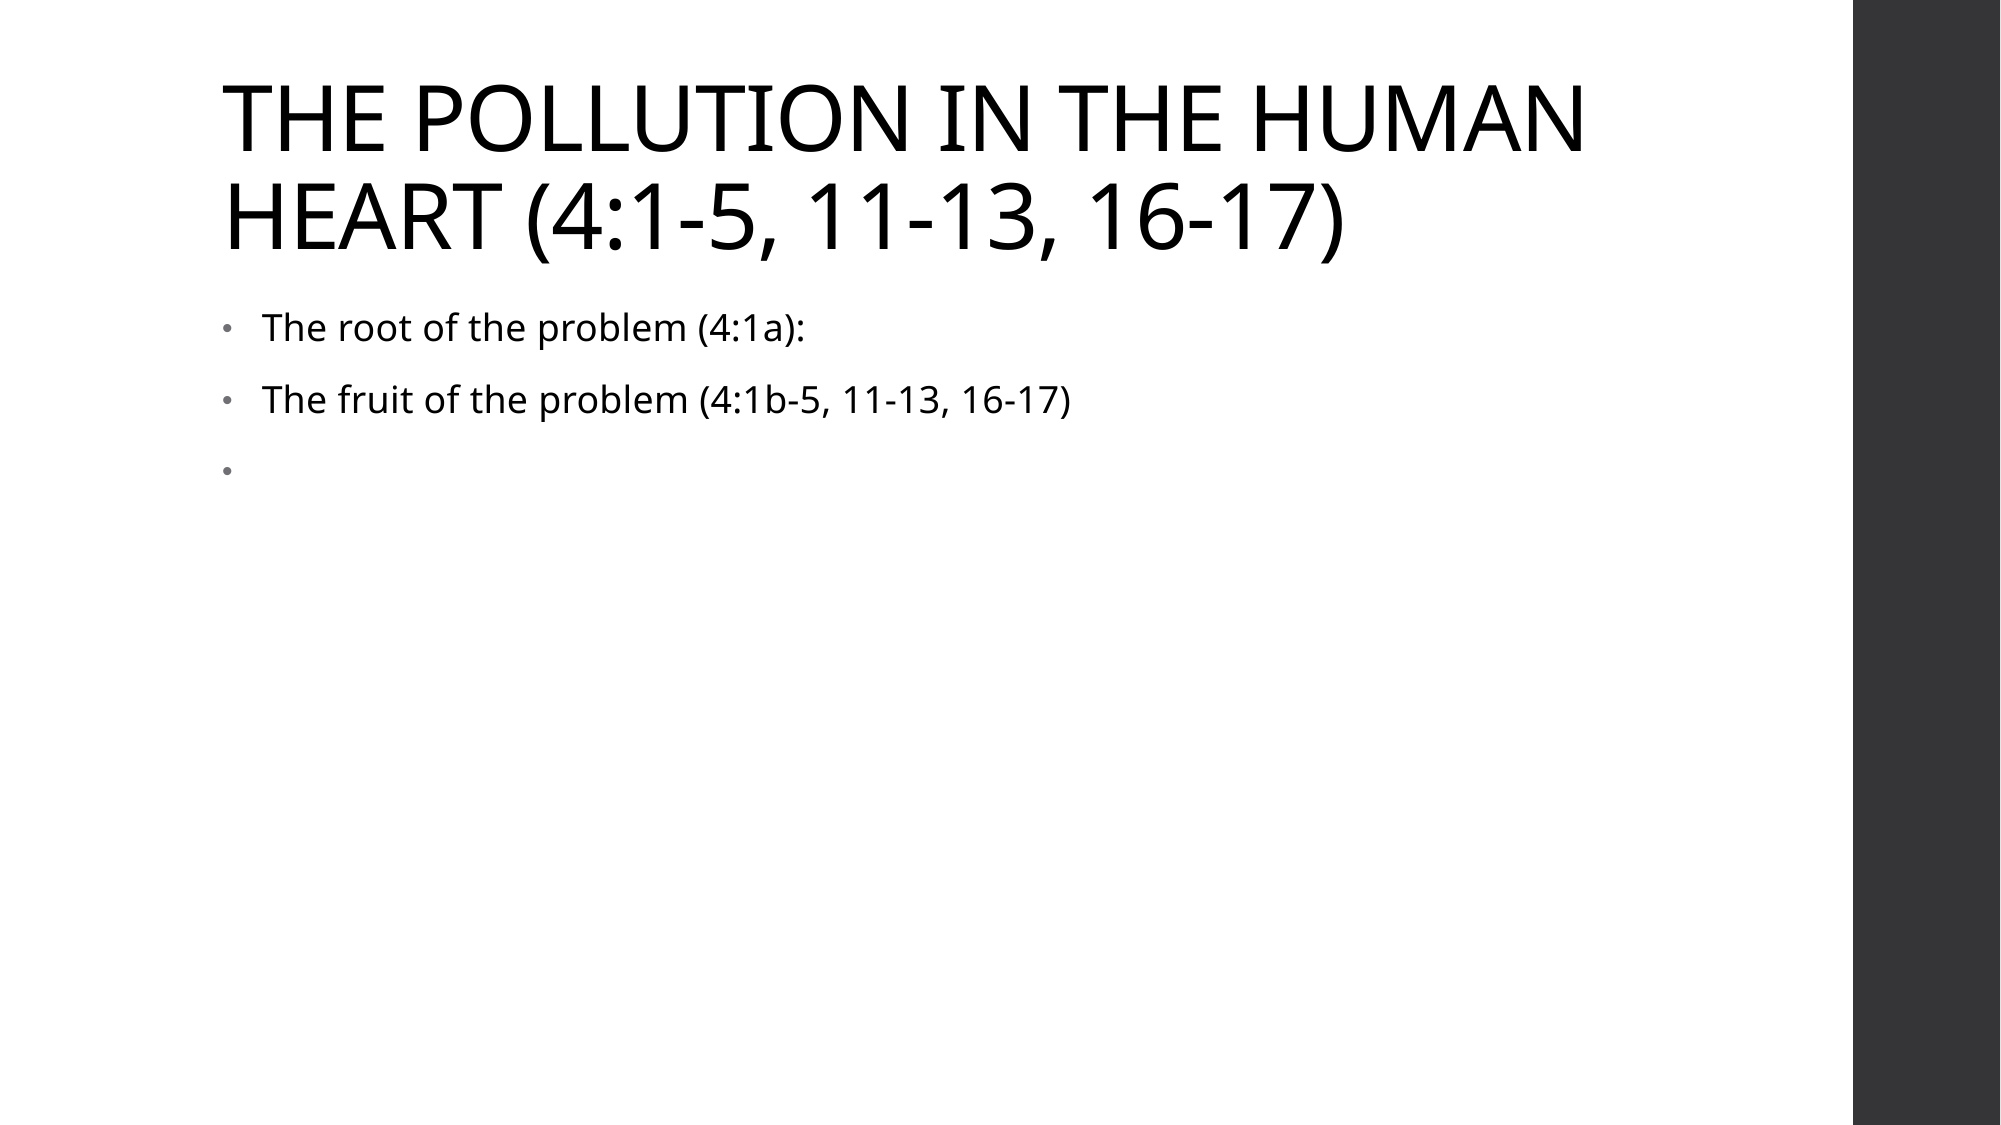

# THE POLLUTION IN THE HUMAN HEART (4:1-5, 11-13, 16-17)
 The root of the problem (4:1a):
 The fruit of the problem (4:1b-5, 11-13, 16-17)